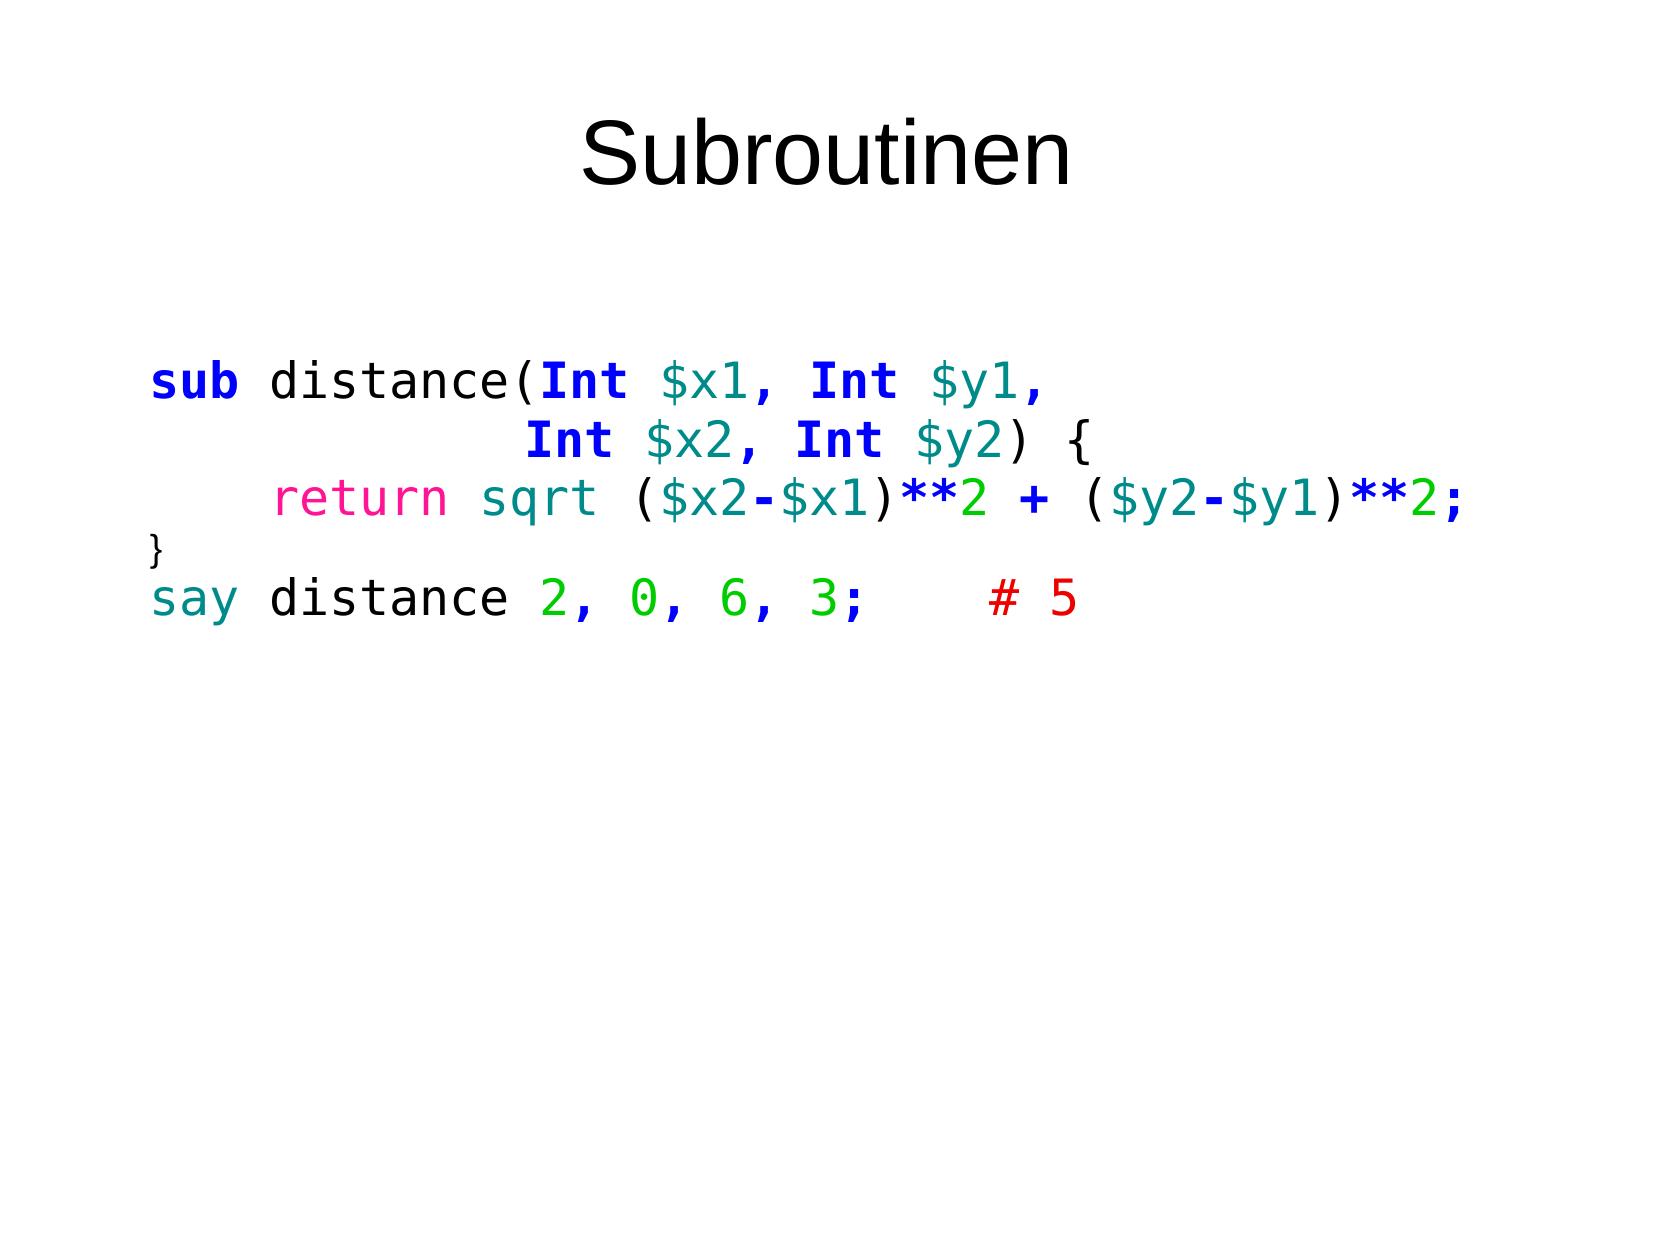

# Subroutinen
sub distance(Int $x1, Int $y1,
					Int $x2, Int $y2) {
 return sqrt ($x2-$x1)**2 + ($y2-$y1)**2;
}
say distance 2, 0, 6, 3; # 5